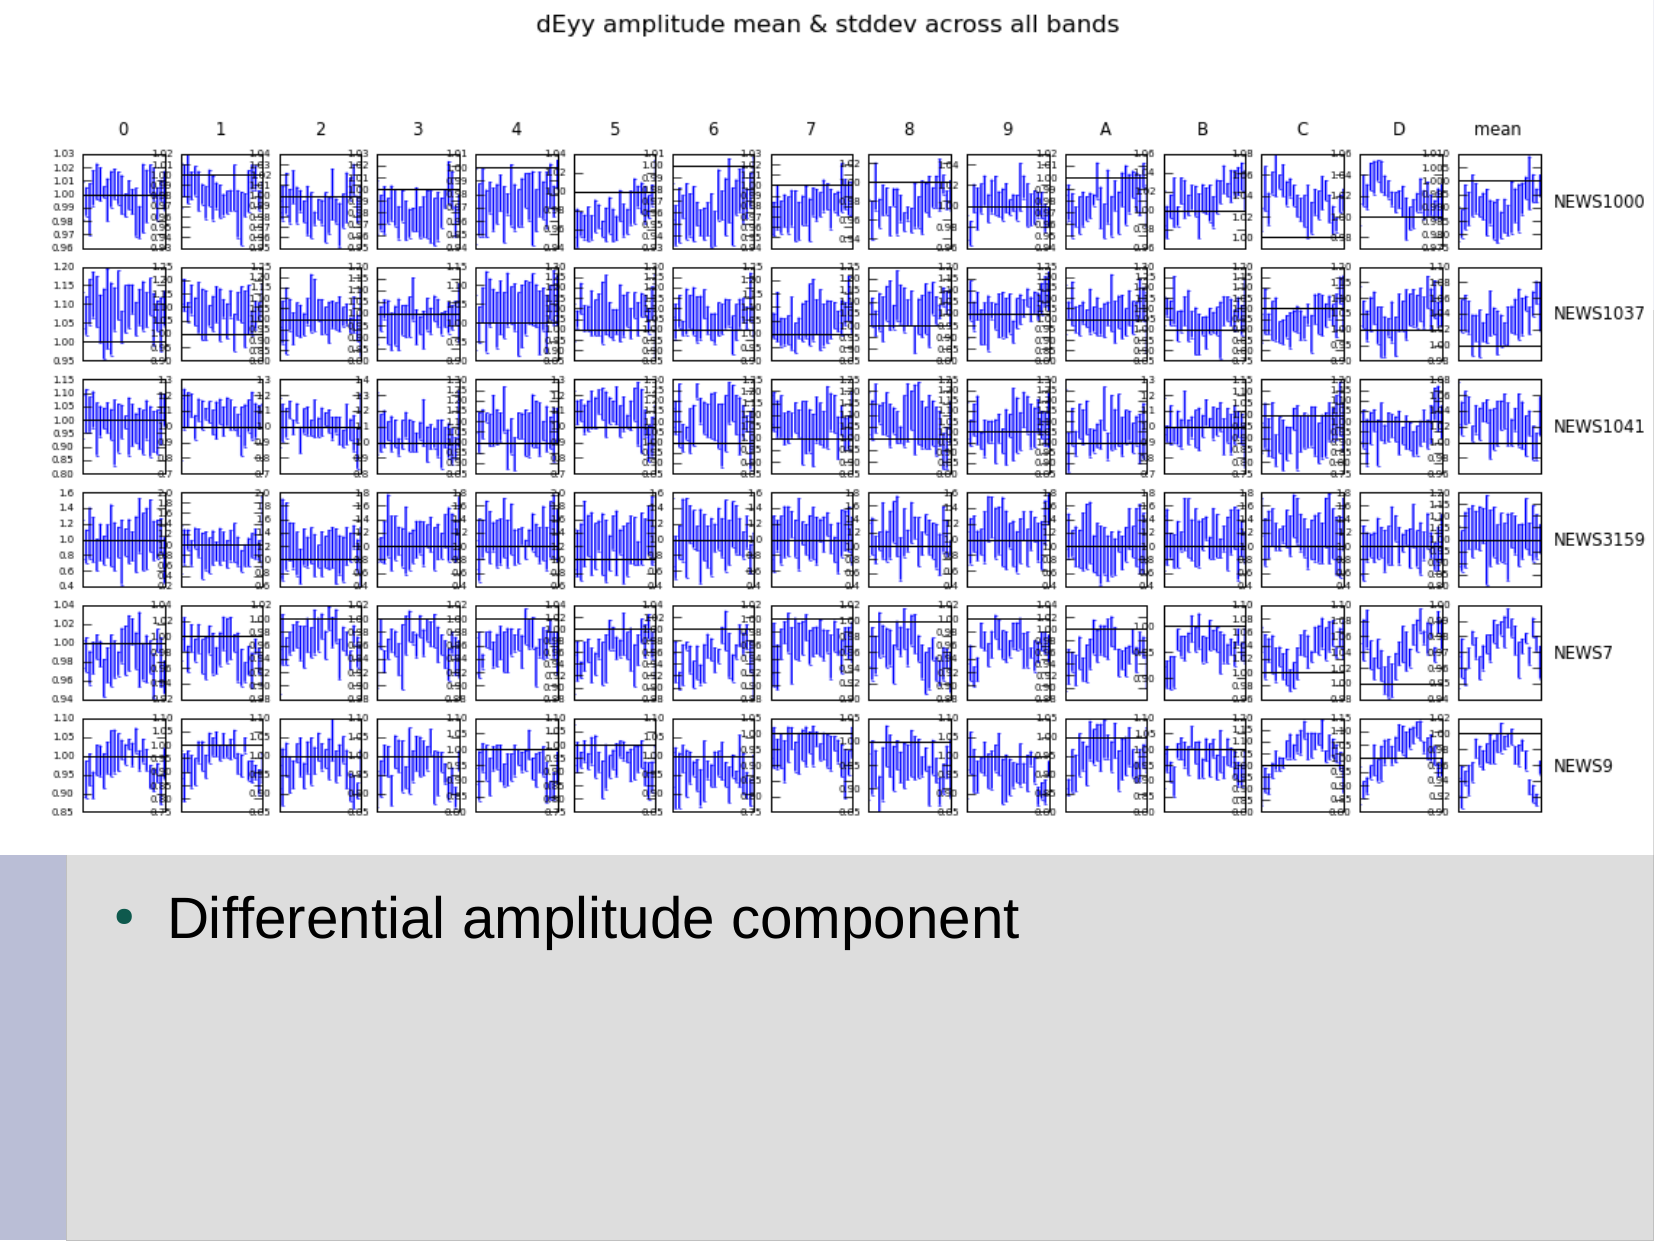

SKA 2010 Manchester
#
Differential amplitude component